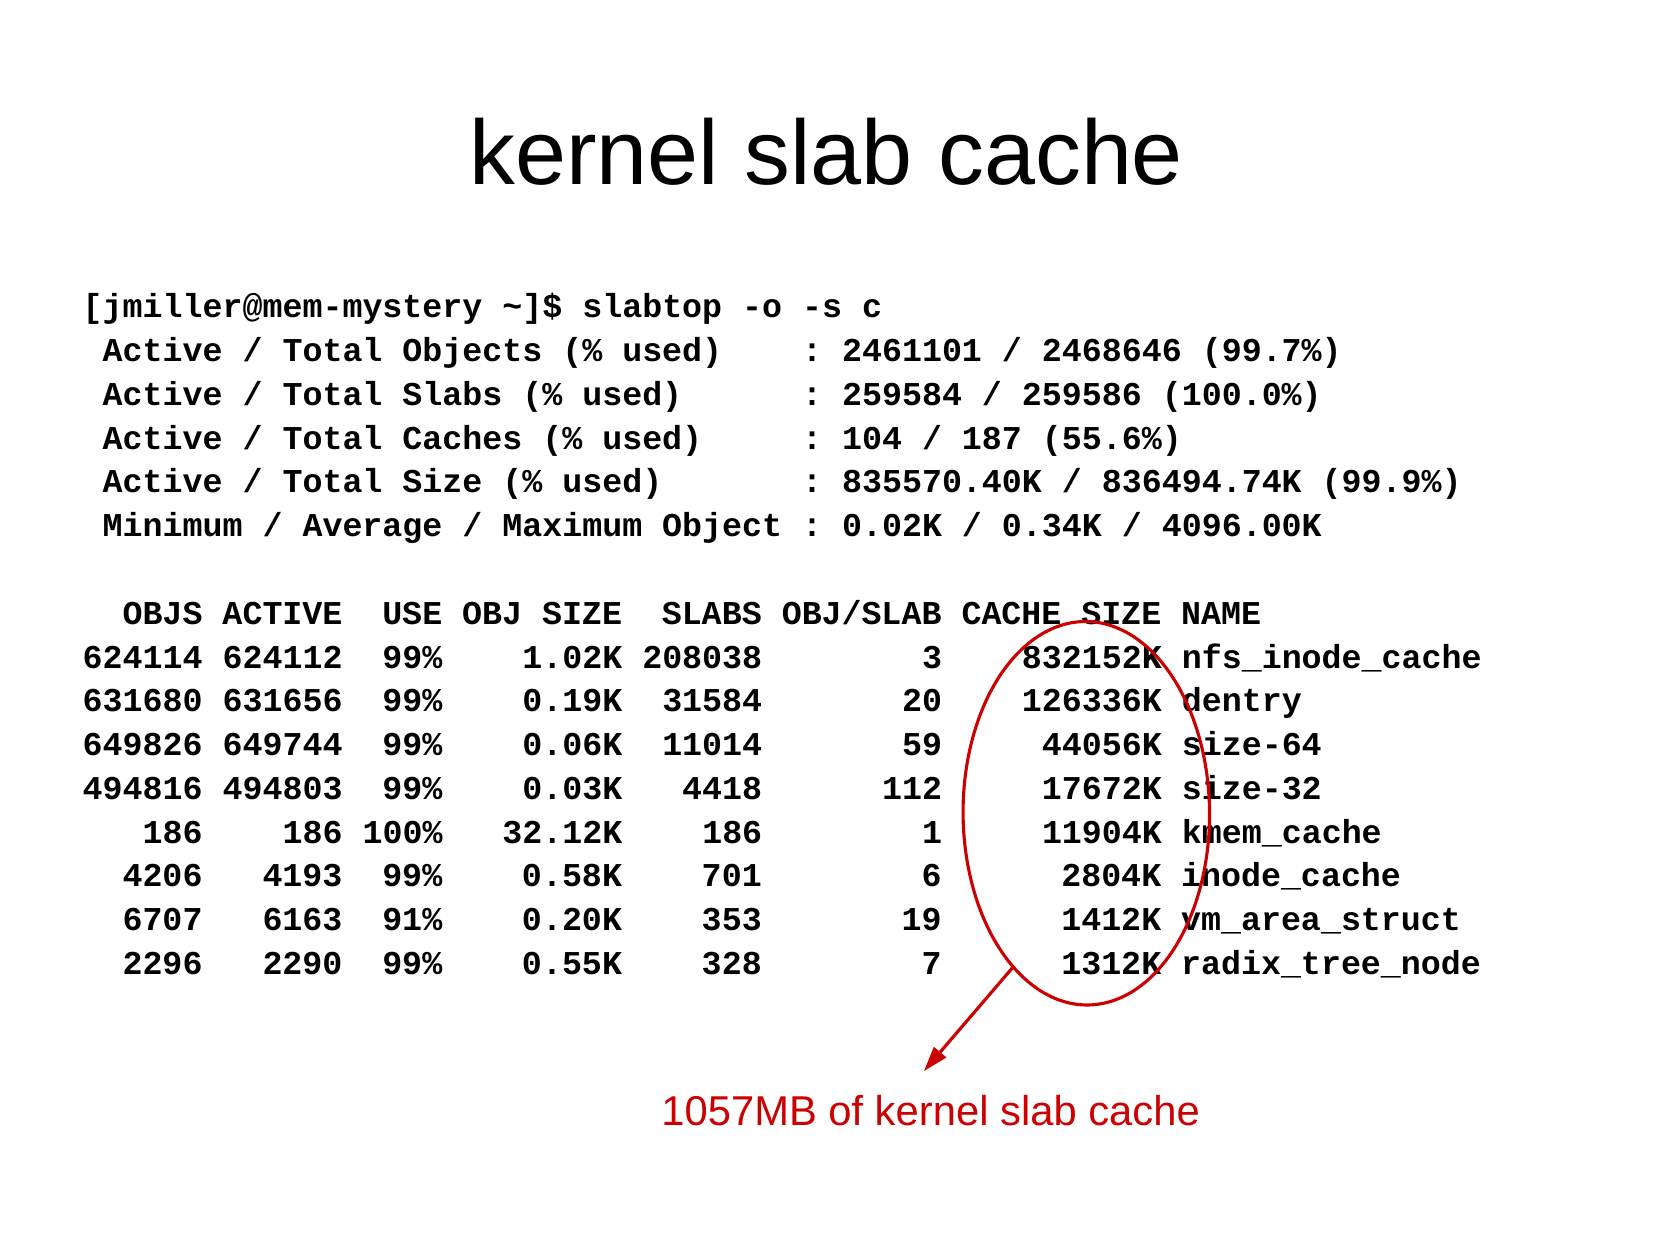

# kernel slab cache
[jmiller@mem-mystery ~]$ slabtop -o -s c
 Active / Total Objects (% used) : 2461101 / 2468646 (99.7%)
 Active / Total Slabs (% used) : 259584 / 259586 (100.0%)
 Active / Total Caches (% used) : 104 / 187 (55.6%)
 Active / Total Size (% used) : 835570.40K / 836494.74K (99.9%)
 Minimum / Average / Maximum Object : 0.02K / 0.34K / 4096.00K
 OBJS ACTIVE USE OBJ SIZE SLABS OBJ/SLAB CACHE SIZE NAME
624114 624112 99% 1.02K 208038 3 832152K nfs_inode_cache
631680 631656 99% 0.19K 31584 20 126336K dentry
649826 649744 99% 0.06K 11014 59 44056K size-64
494816 494803 99% 0.03K 4418 112 17672K size-32
 186 186 100% 32.12K 186 1 11904K kmem_cache
 4206 4193 99% 0.58K 701 6 2804K inode_cache
 6707 6163 91% 0.20K 353 19 1412K vm_area_struct
 2296 2290 99% 0.55K 328 7 1312K radix_tree_node
1057MB of kernel slab cache